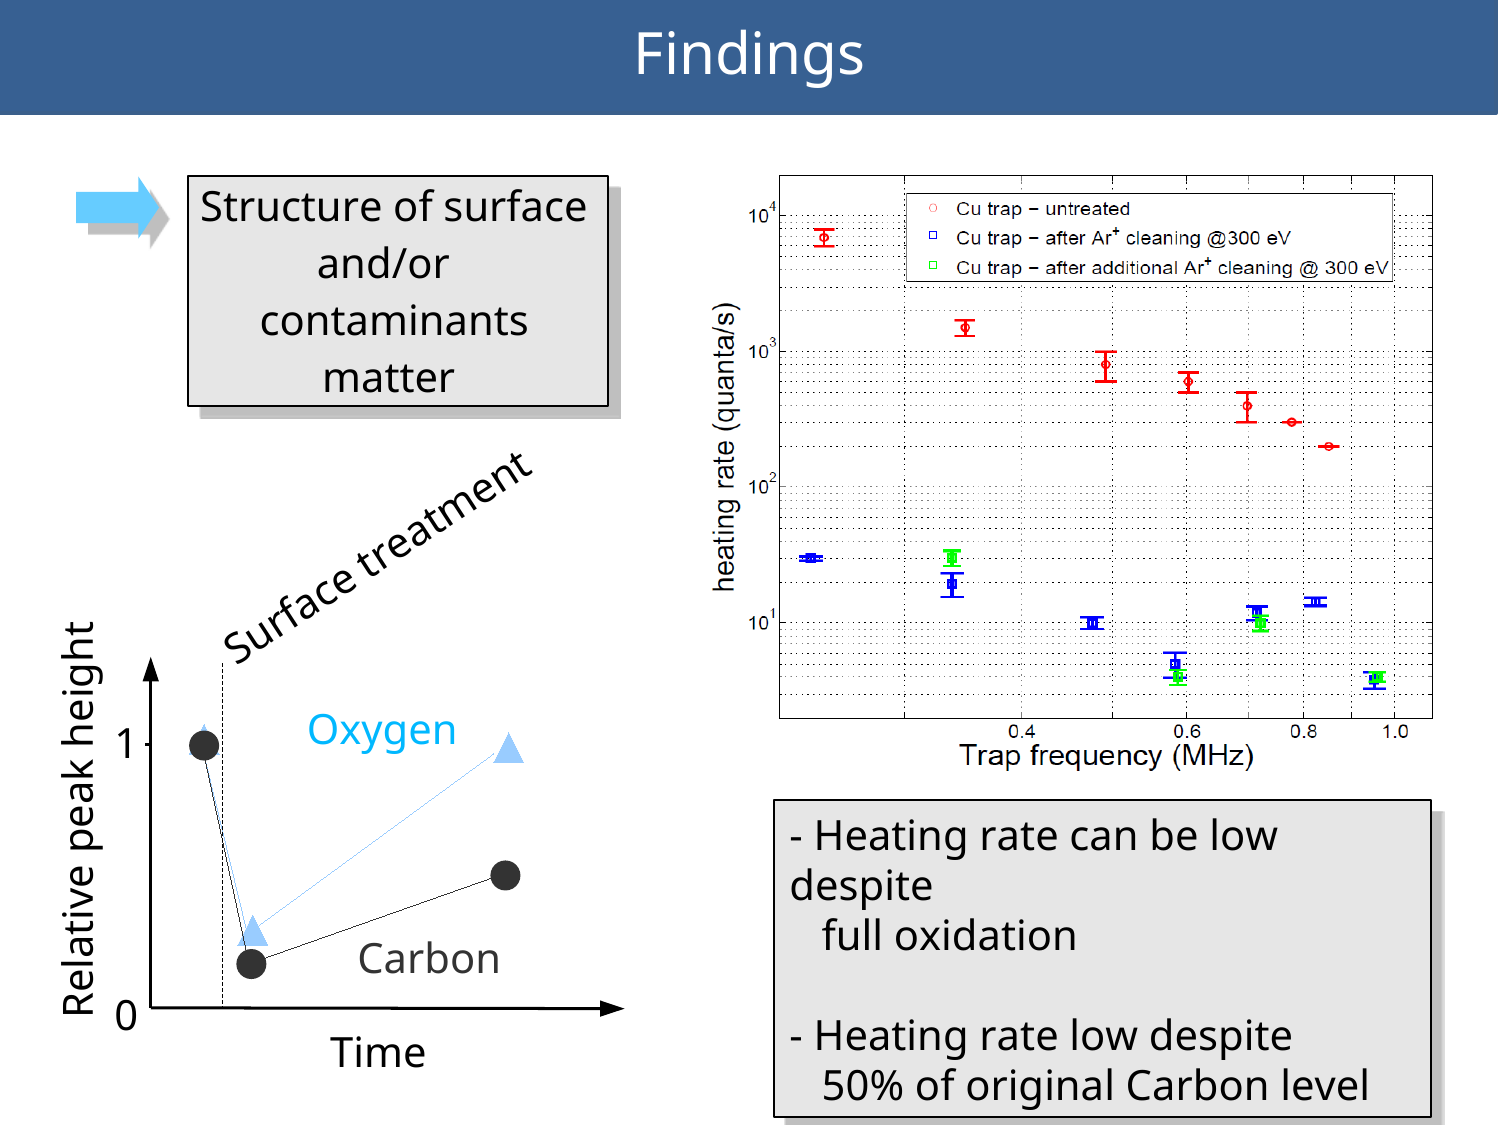

# Findings
 Structure of surface and/or
 contaminants matter
Surface treatment
1
Relative peak height
0
Time
Oxygen
- Heating rate can be low despite
 full oxidation
- Heating rate low despite
 50% of original Carbon level
Carbon